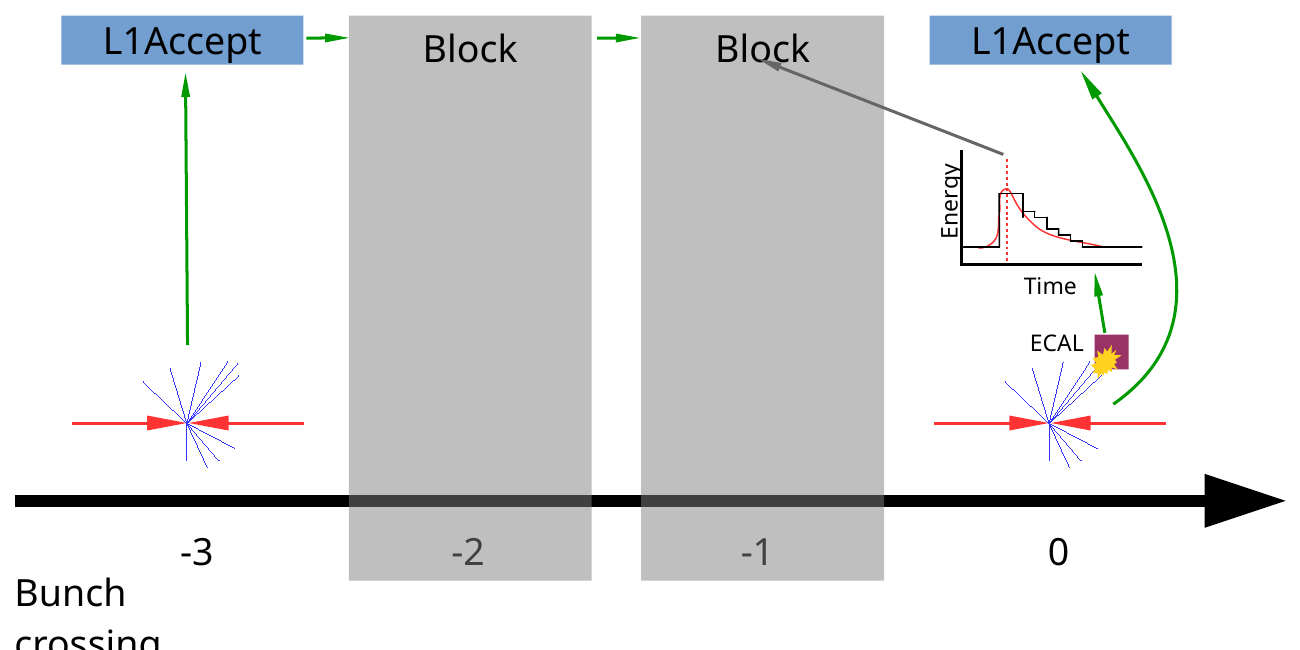

L1Accept
Block
Block
L1Accept
Energy
Time
ECAL
-3
-2
-1
0
Bunch
crossing